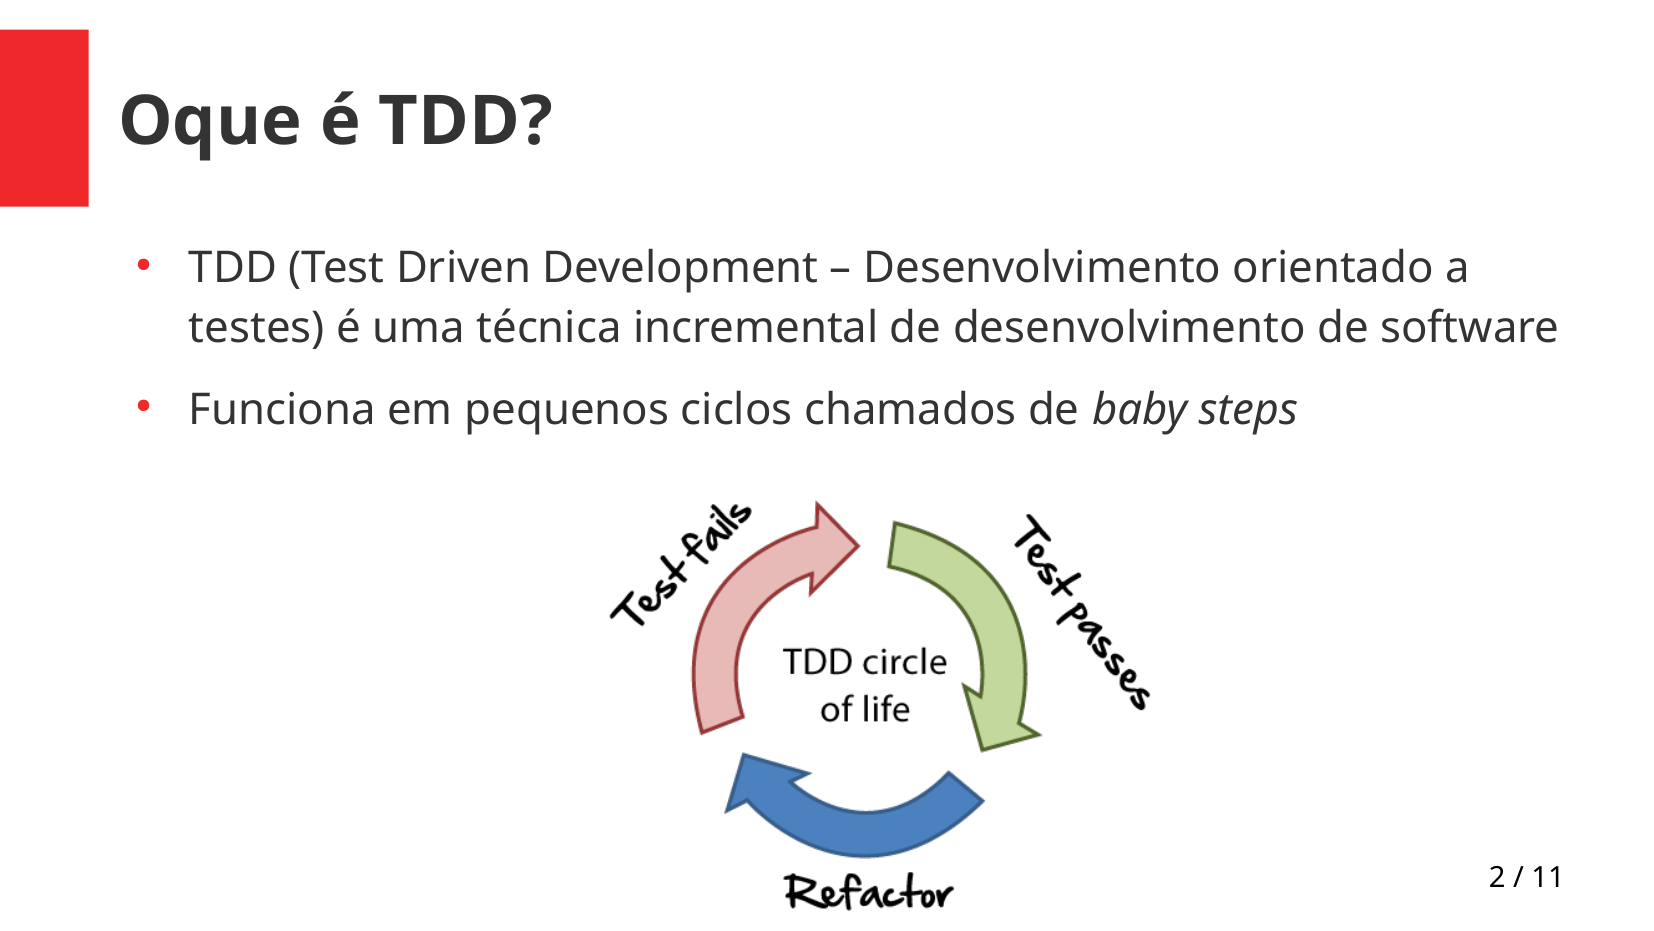

# Oque é TDD?
TDD (Test Driven Development – Desenvolvimento orientado a testes) é uma técnica incremental de desenvolvimento de software
Funciona em pequenos ciclos chamados de baby steps
2